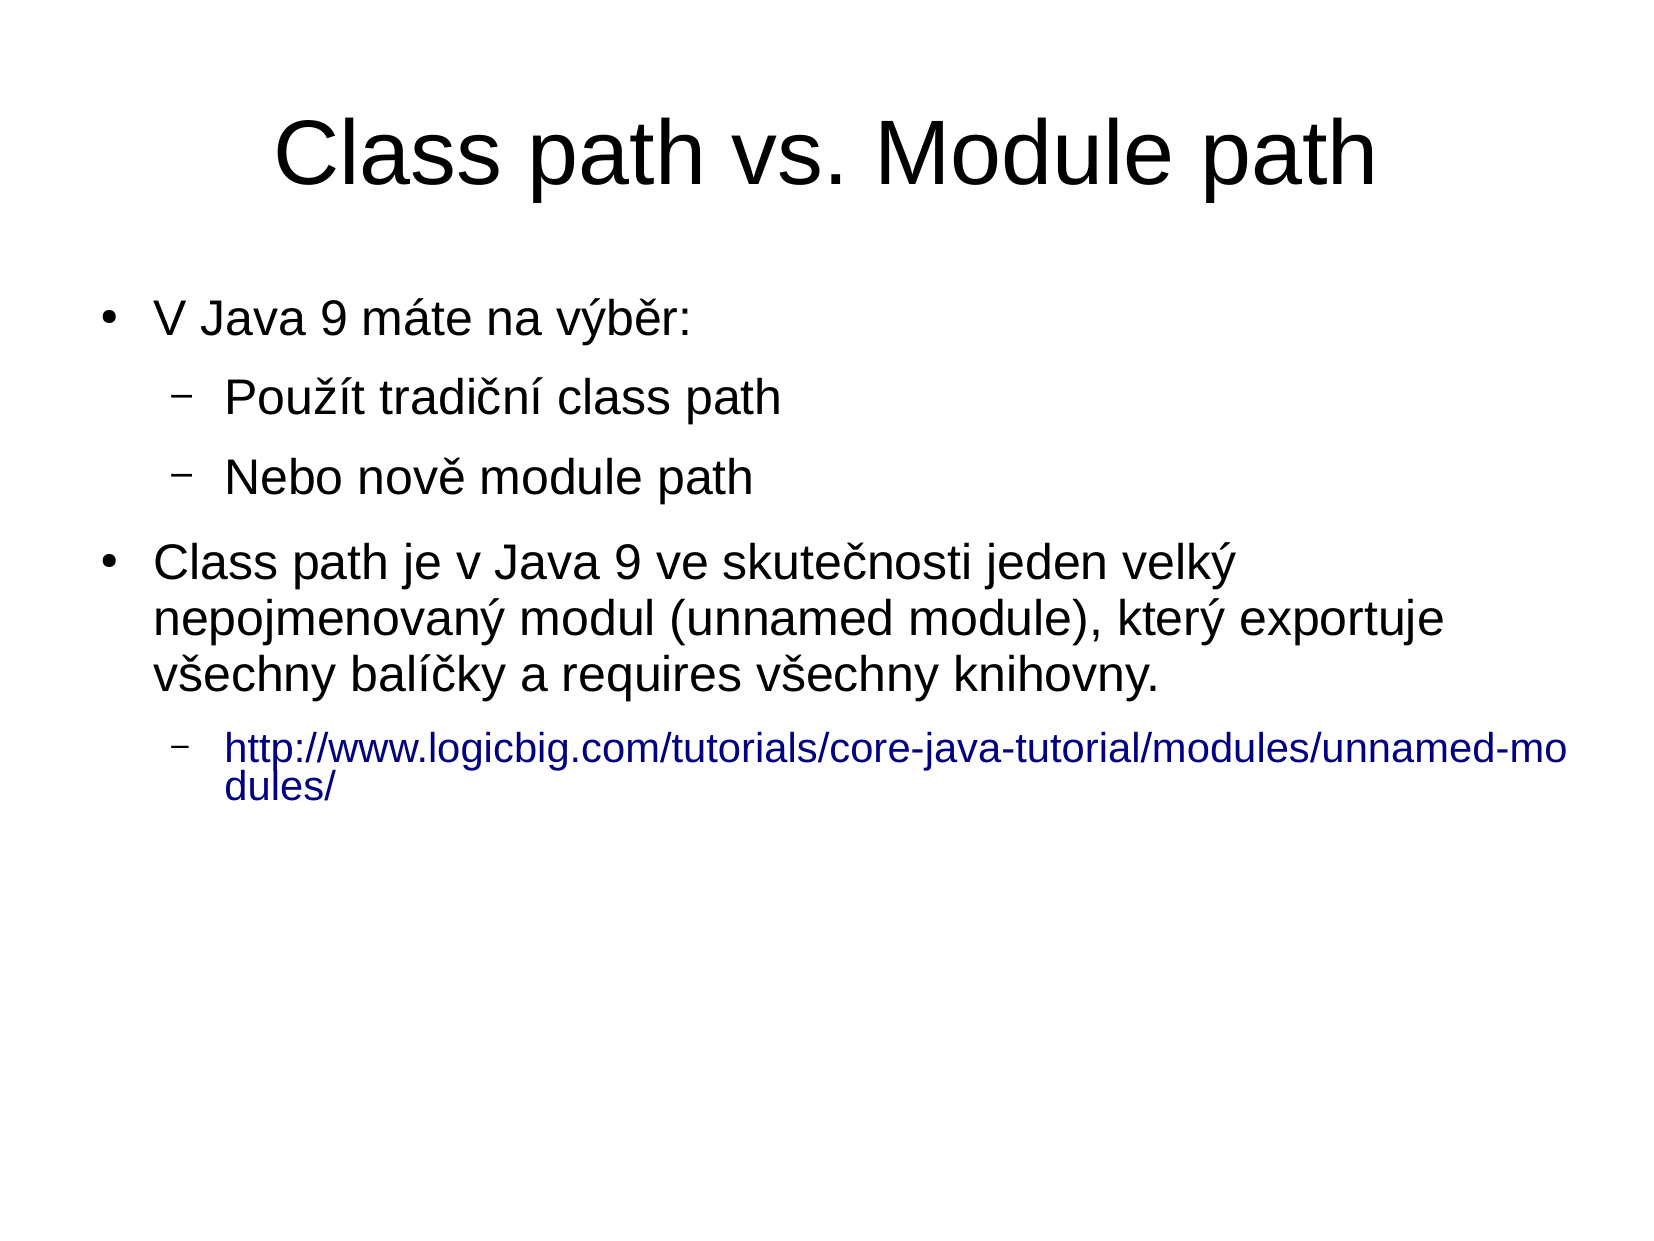

# Class path vs. Module path
V Java 9 máte na výběr:
Použít tradiční class path
Nebo nově module path
Class path je v Java 9 ve skutečnosti jeden velký nepojmenovaný modul (unnamed module), který exportuje všechny balíčky a requires všechny knihovny.
http://www.logicbig.com/tutorials/core-java-tutorial/modules/unnamed-modules/